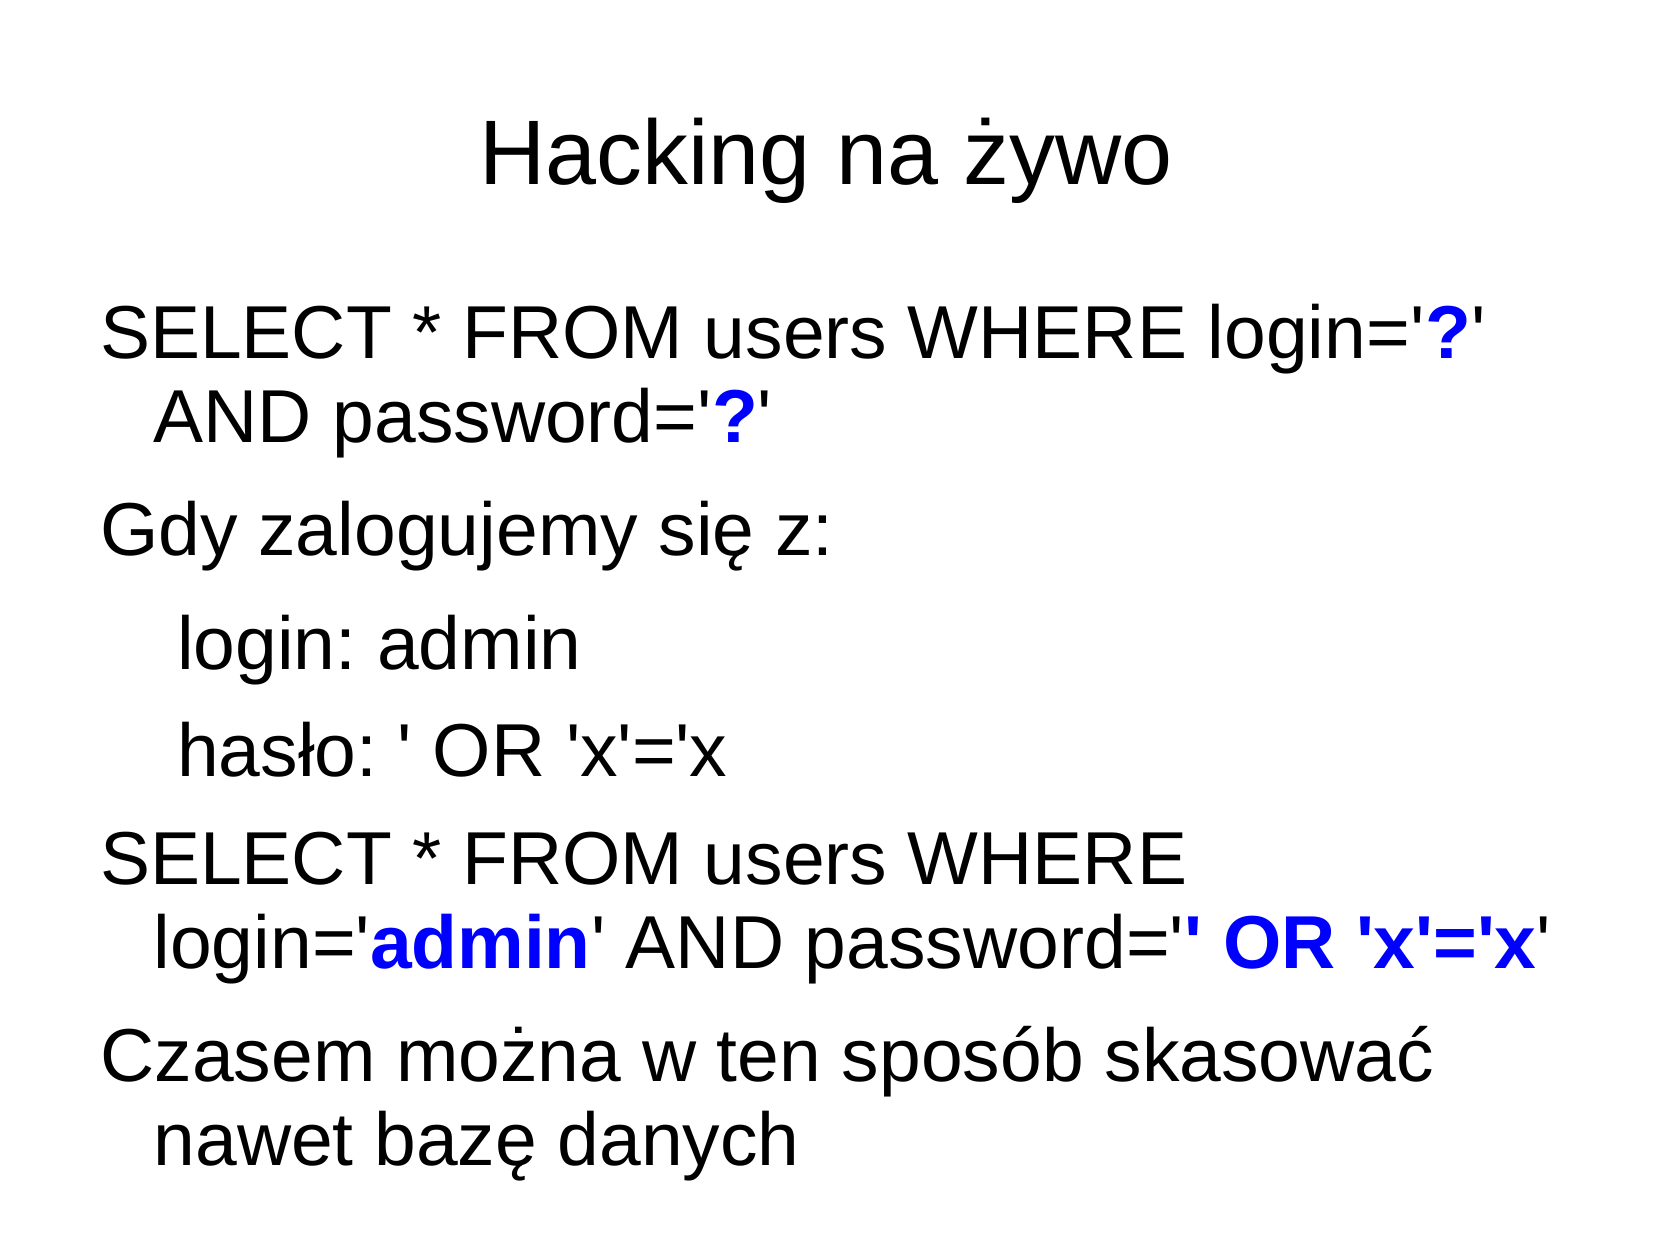

# Hacking na żywo
SELECT * FROM users WHERE login='?' AND password='?'
Gdy zalogujemy się z:
login: admin
hasło: ' OR 'x'='x
SELECT * FROM users WHERE login='admin' AND password='' OR 'x'='x'
Czasem można w ten sposób skasować nawet bazę danych